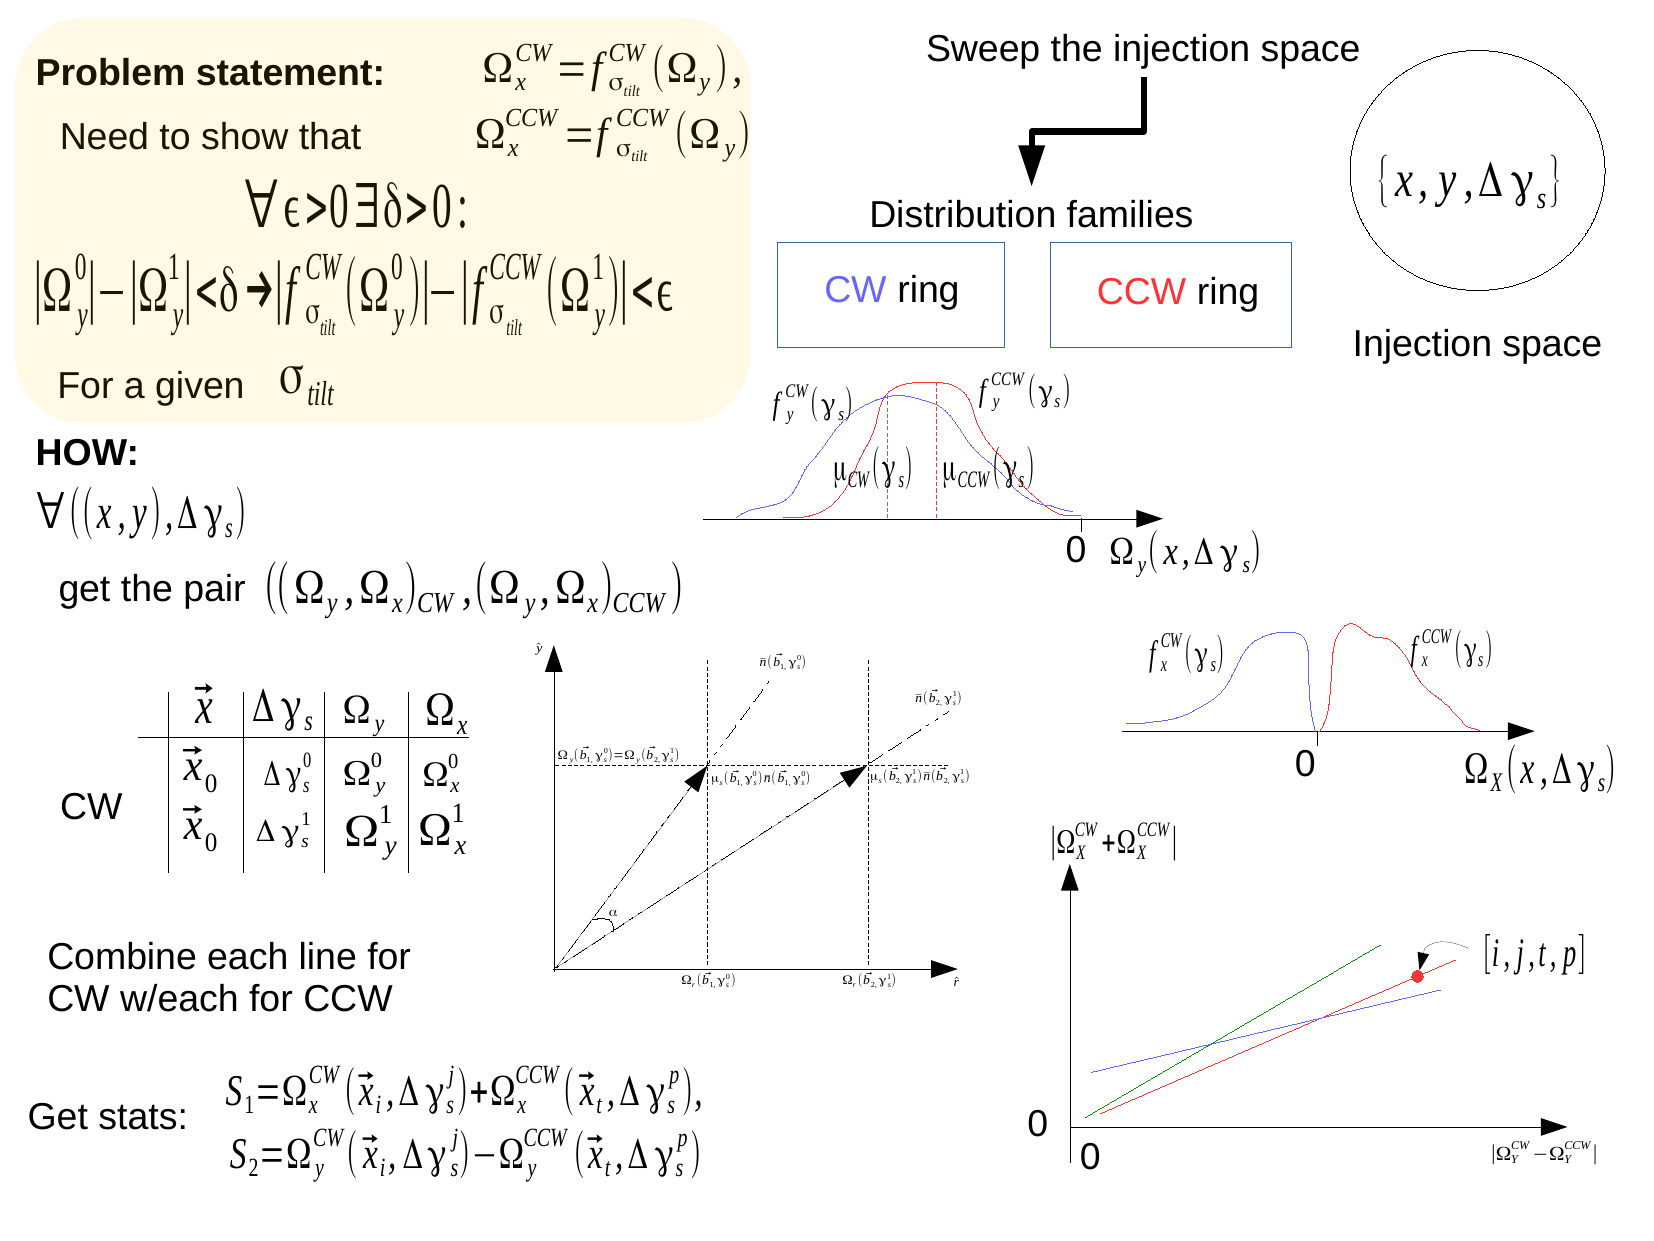

Sweep the injection space
Distribution families
Problem statement:
Need to show that
For a given
Injection space
CW ring
CCW ring
0
HOW:
get the pair
0
CW
0
0
Combine each line for CW w/each for CCW
Get stats: